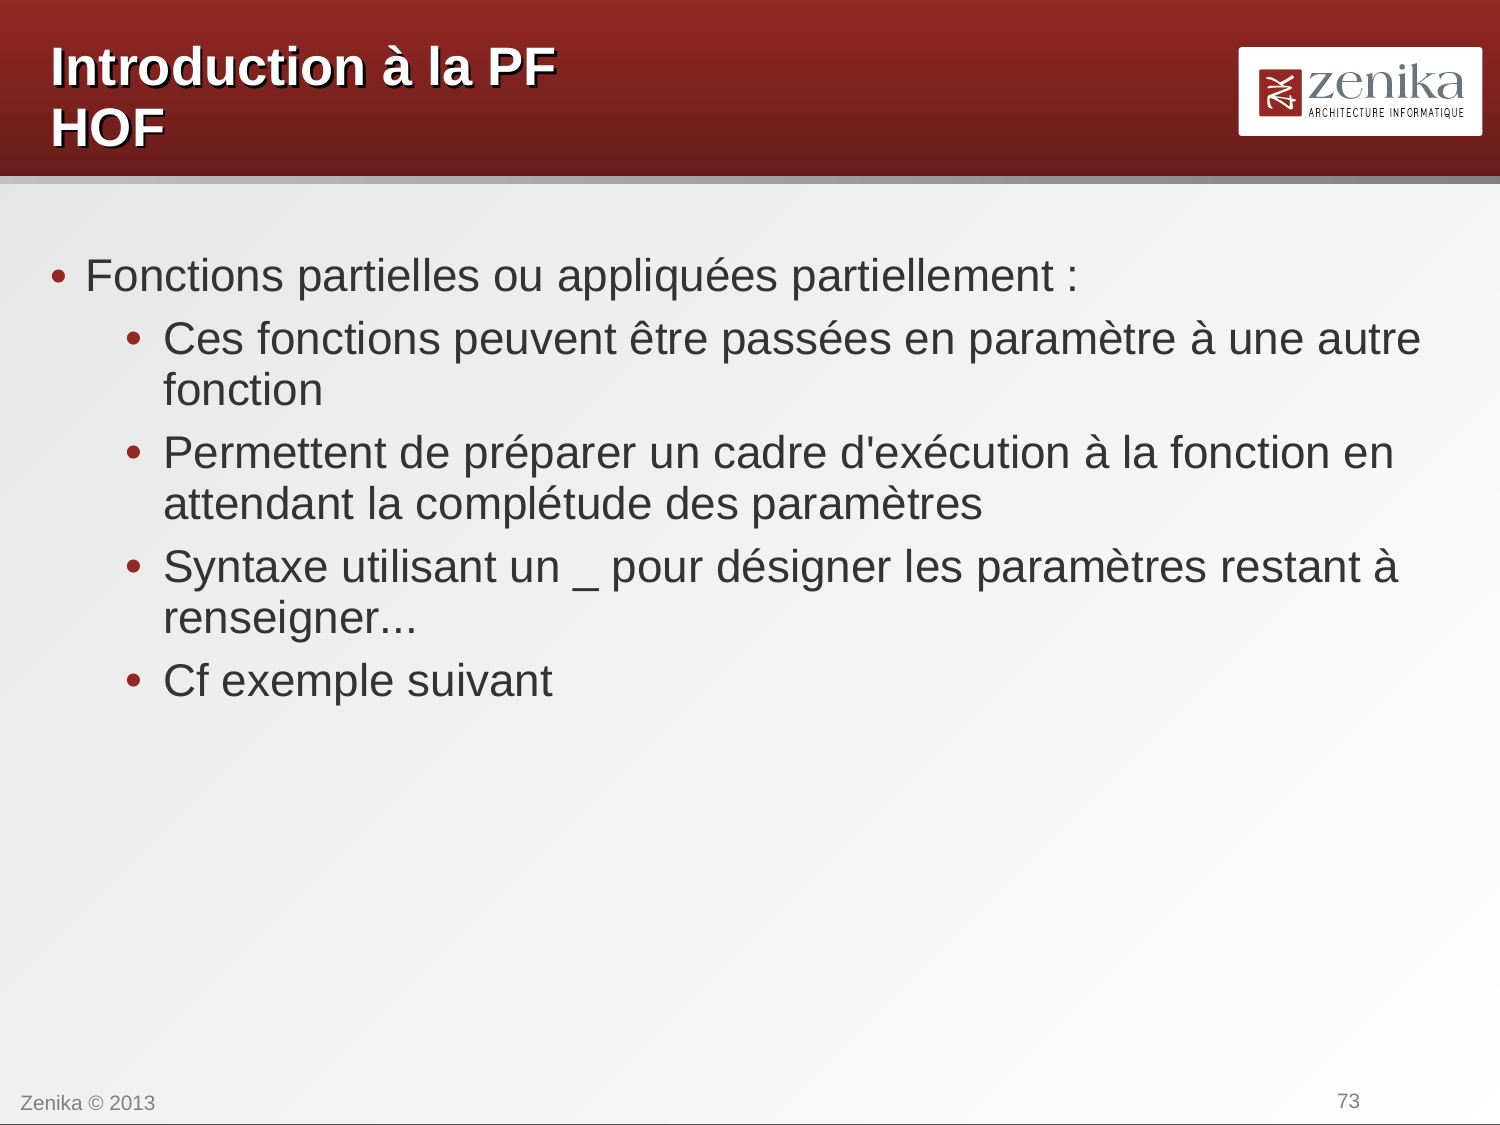

# Introduction à la PF HOF
Fonctions partielles ou appliquées partiellement :
Ces fonctions peuvent être passées en paramètre à une autre fonction
Permettent de préparer un cadre d'exécution à la fonction en attendant la complétude des paramètres
Syntaxe utilisant un _ pour désigner les paramètres restant à renseigner...
Cf exemple suivant